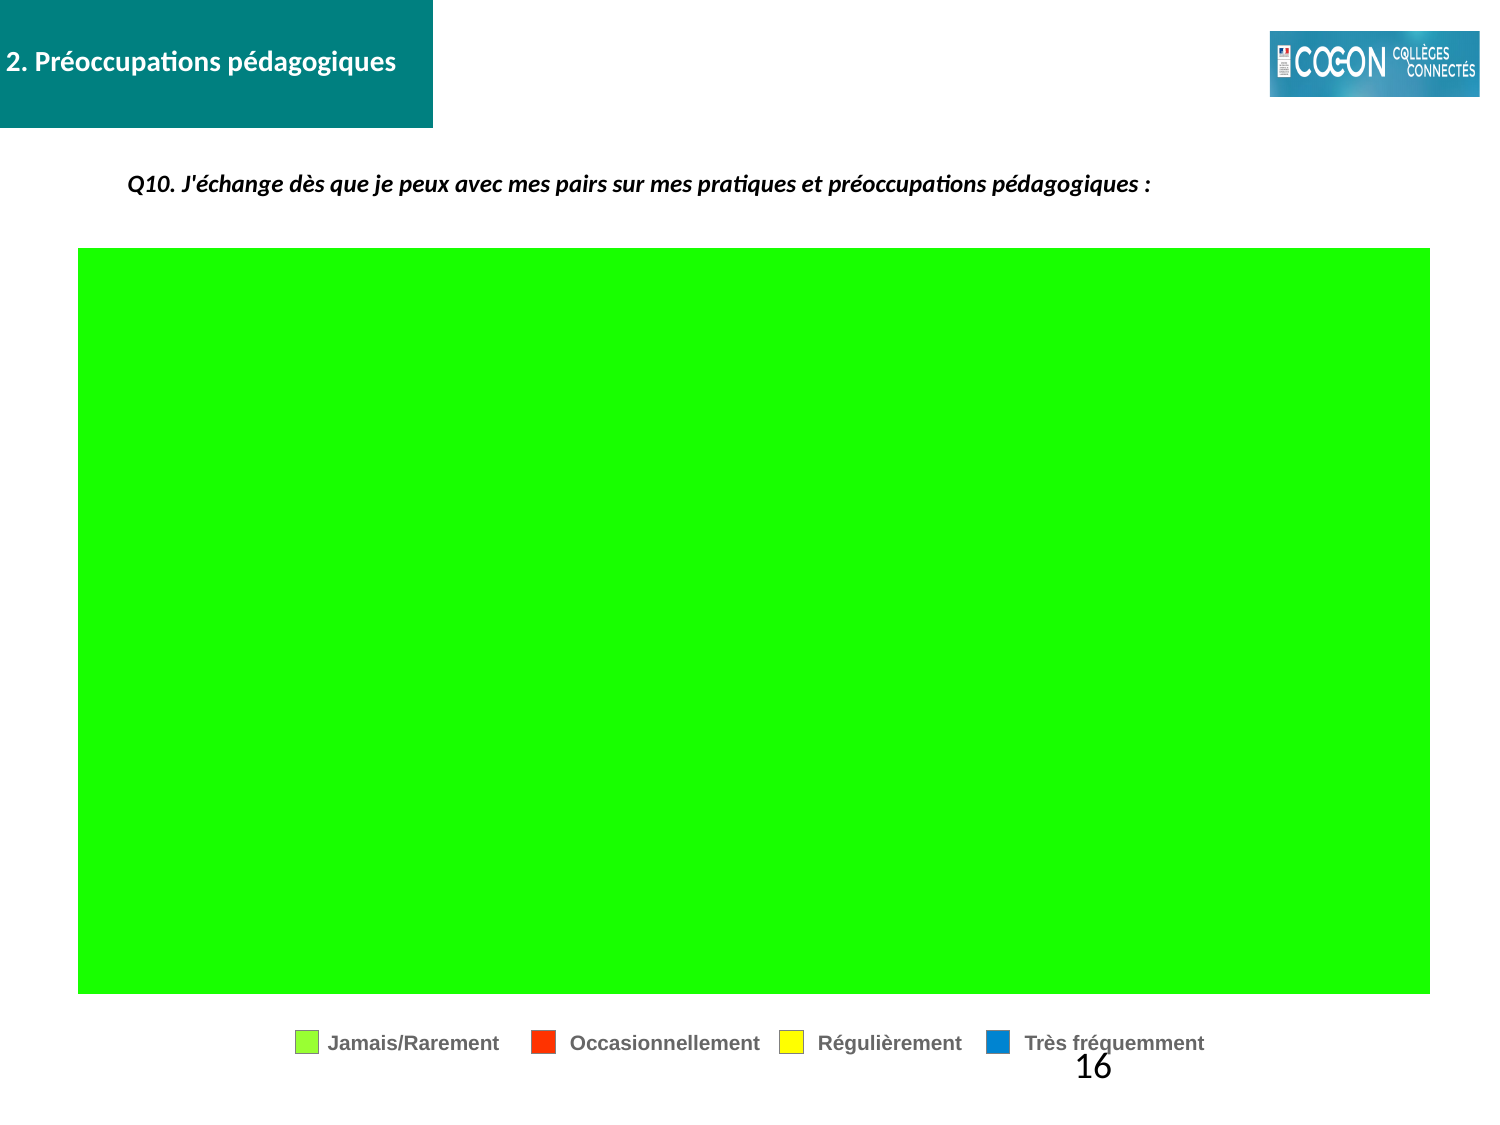

2. Préoccupations pédagogiques
Q10. J'échange dès que je peux avec mes pairs sur mes pratiques et préoccupations pédagogiques :
Jamais/Rarement
Occasionnellement
Régulièrement
Très fréquemment